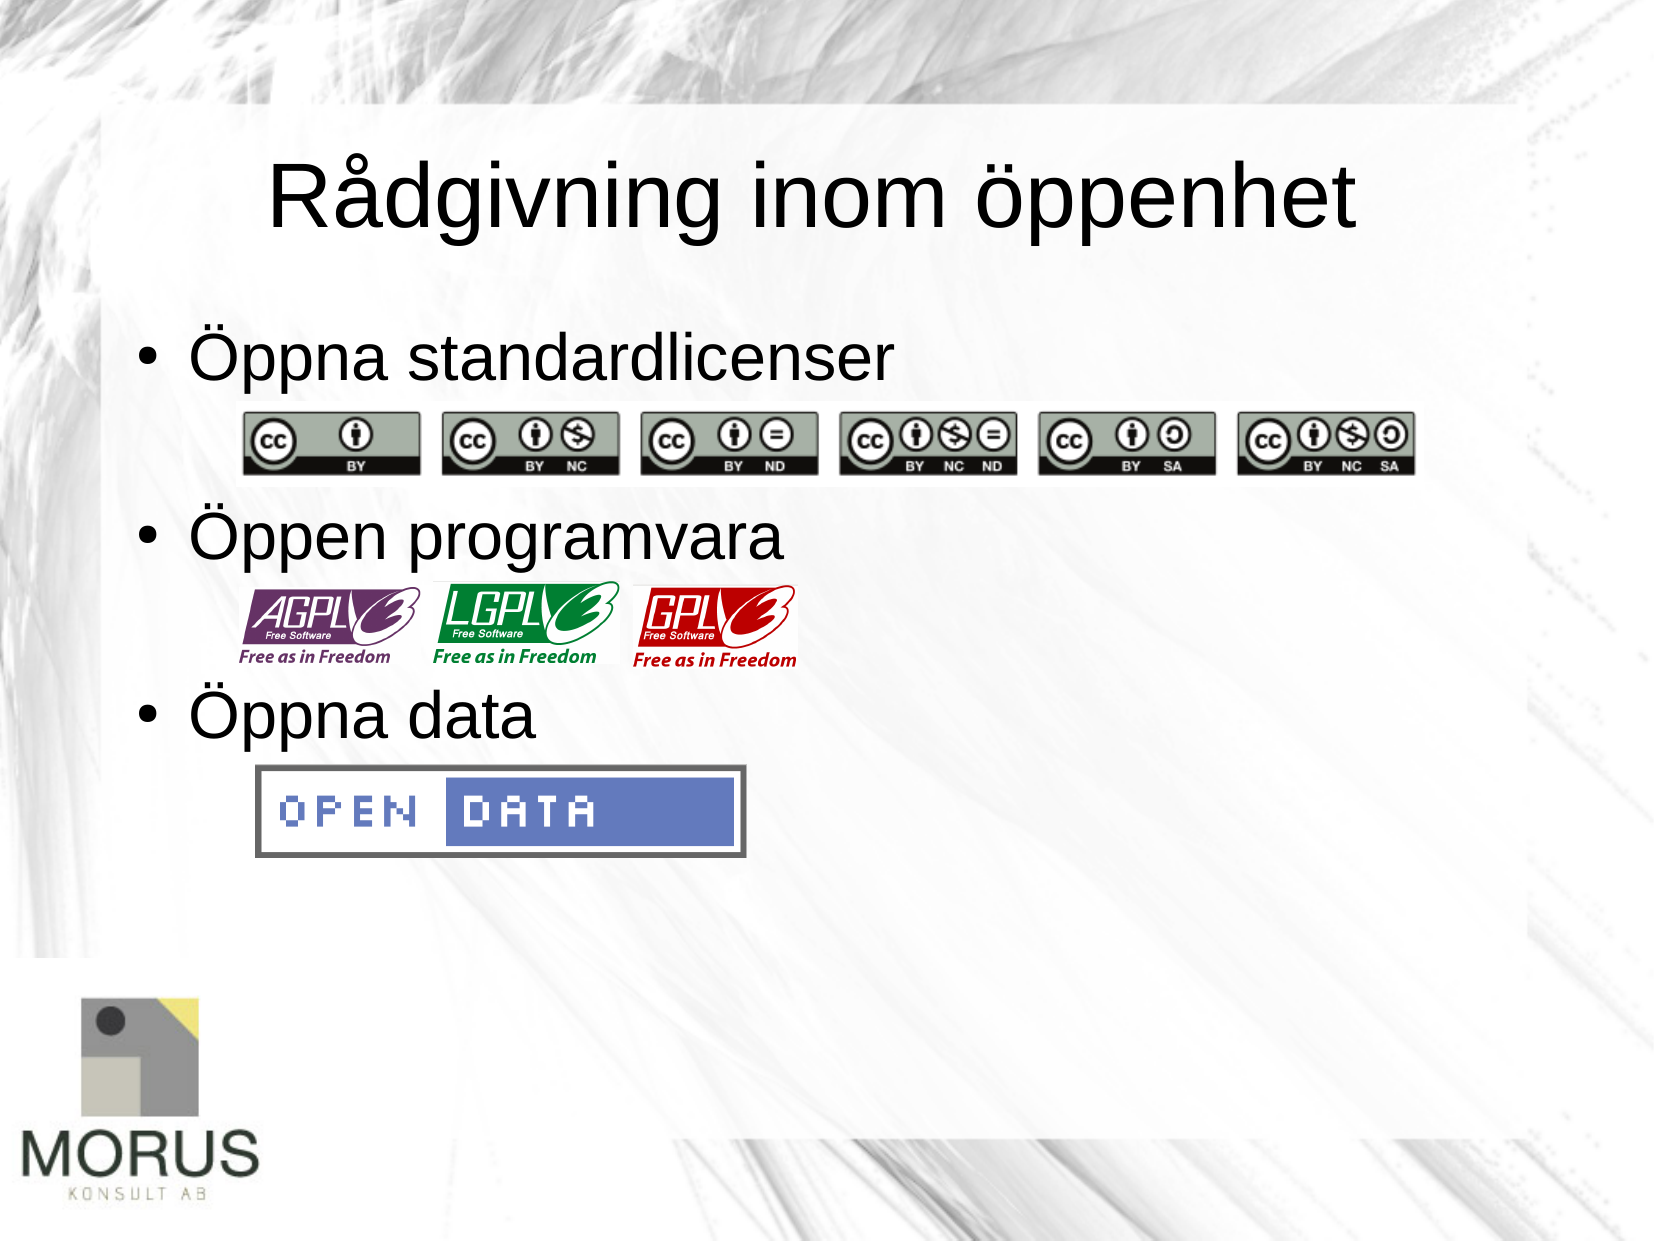

# Rådgivning inom öppenhet
Öppna standardlicenser
Öppen programvara
Öppna data